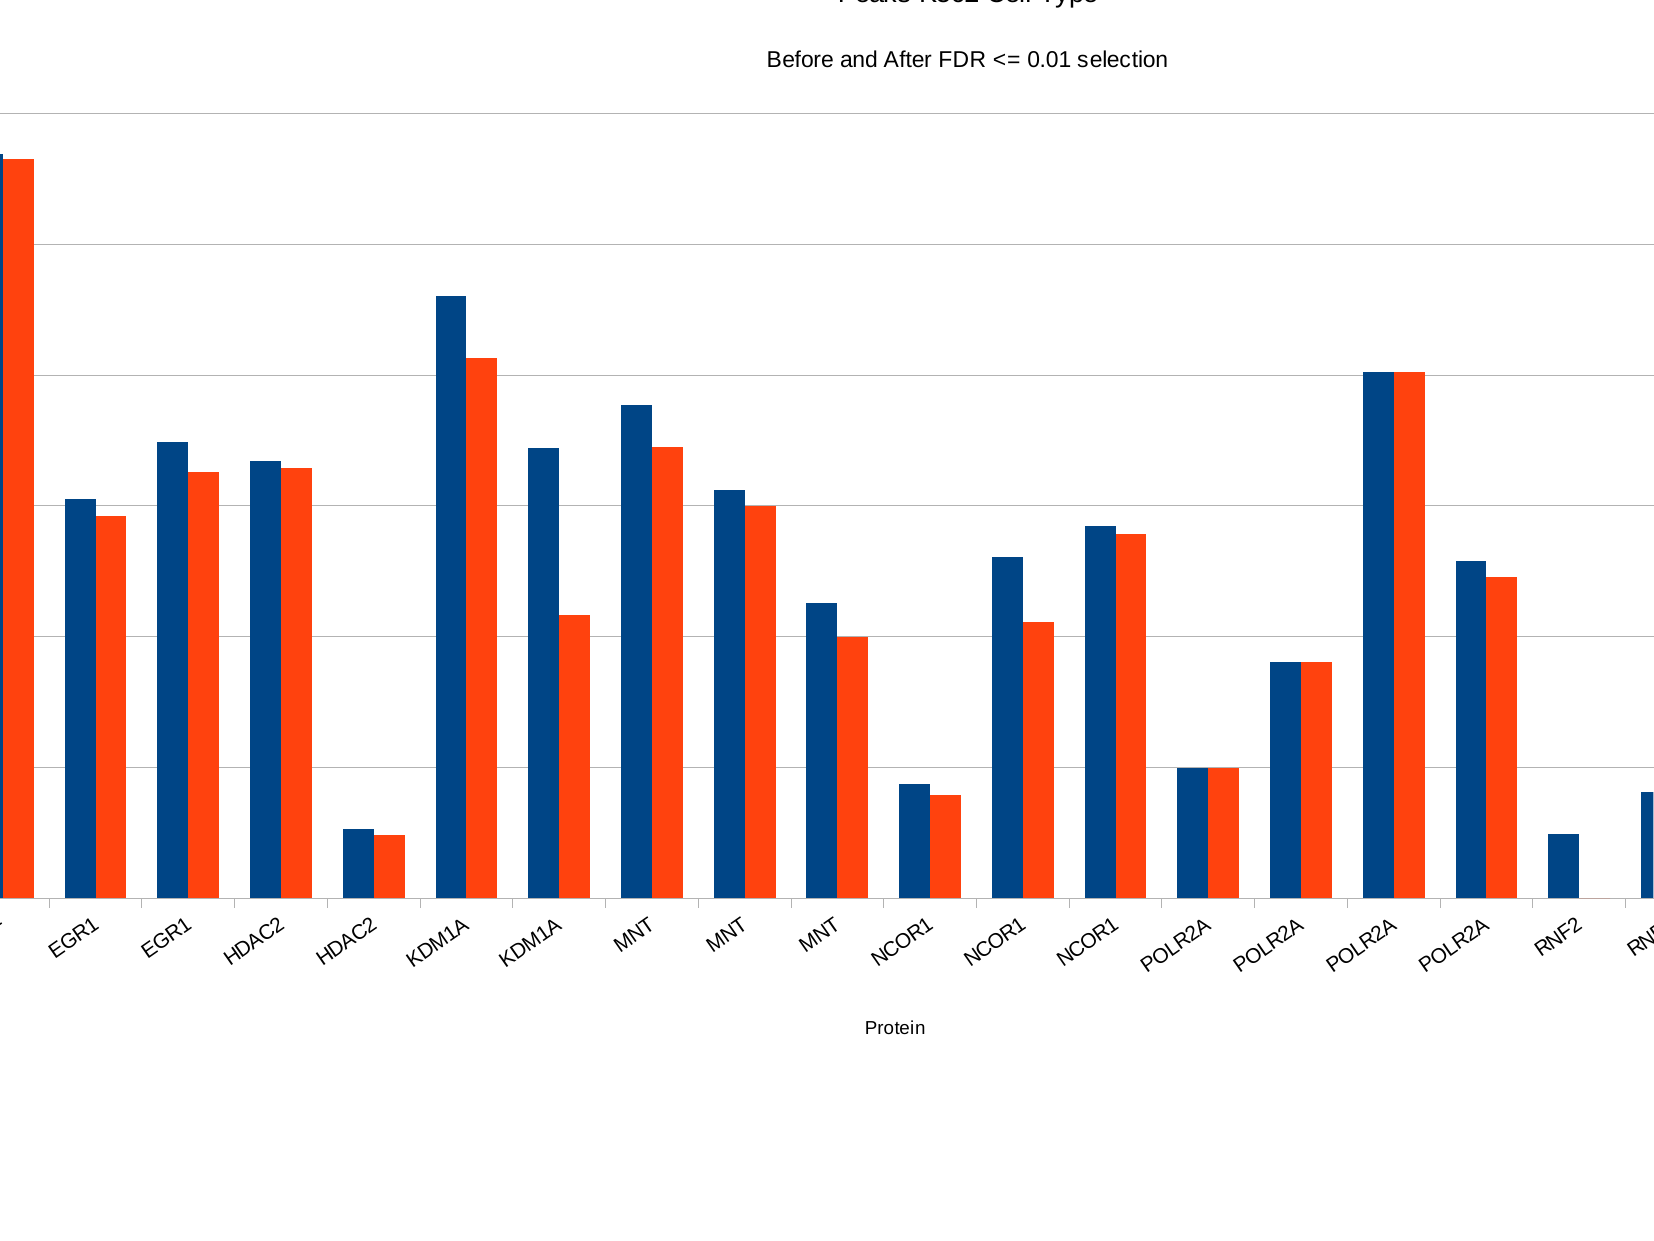

### Chart: Peaks K562 Cell Type
Before and After FDR <= 0.01 selection
| Category | Peaks Total | Peaks Significant |
|---|---|---|
| CTCF | 51992.0 | 51992.0 |
| CTCF | 56058.0 | 56058.0 |
| CTCF | 43247.0 | 43247.0 |
| CTCF | 56889.0 | 56503.0 |
| EGR1 | 30502.0 | 29197.0 |
| EGR1 | 34888.0 | 32581.0 |
| HDAC2 | 33419.0 | 32924.0 |
| HDAC2 | 5292.0 | 4873.0 |
| KDM1A | 46025.0 | 41318.0 |
| KDM1A | 34401.0 | 21692.0 |
| MNT | 37749.0 | 34523.0 |
| MNT | 31259.0 | 29978.0 |
| MNT | 22571.0 | 19942.0 |
| NCOR1 | 8768.0 | 7891.0 |
| NCOR1 | 26057.0 | 21151.0 |
| NCOR1 | 28463.0 | 27827.0 |
| POLR2A | 9974.0 | 9974.0 |
| POLR2A | 18081.0 | 18081.0 |
| POLR2A | 40273.0 | 40273.0 |
| POLR2A | 25816.0 | 24554.0 |
| RNF2 | 4932.0 | 0.0 |
| RNF2 | 8123.0 | 0.0 |
| RNF2 | 39231.0 | 36868.0 |
| RNF2 | 17627.0 | 15914.0 |
| SMARCA4 | 2463.0 | 2463.0 |
| SMARCA4 | 31603.0 | 30851.0 |
| SMARCA4 | 39798.0 | 39349.0 |